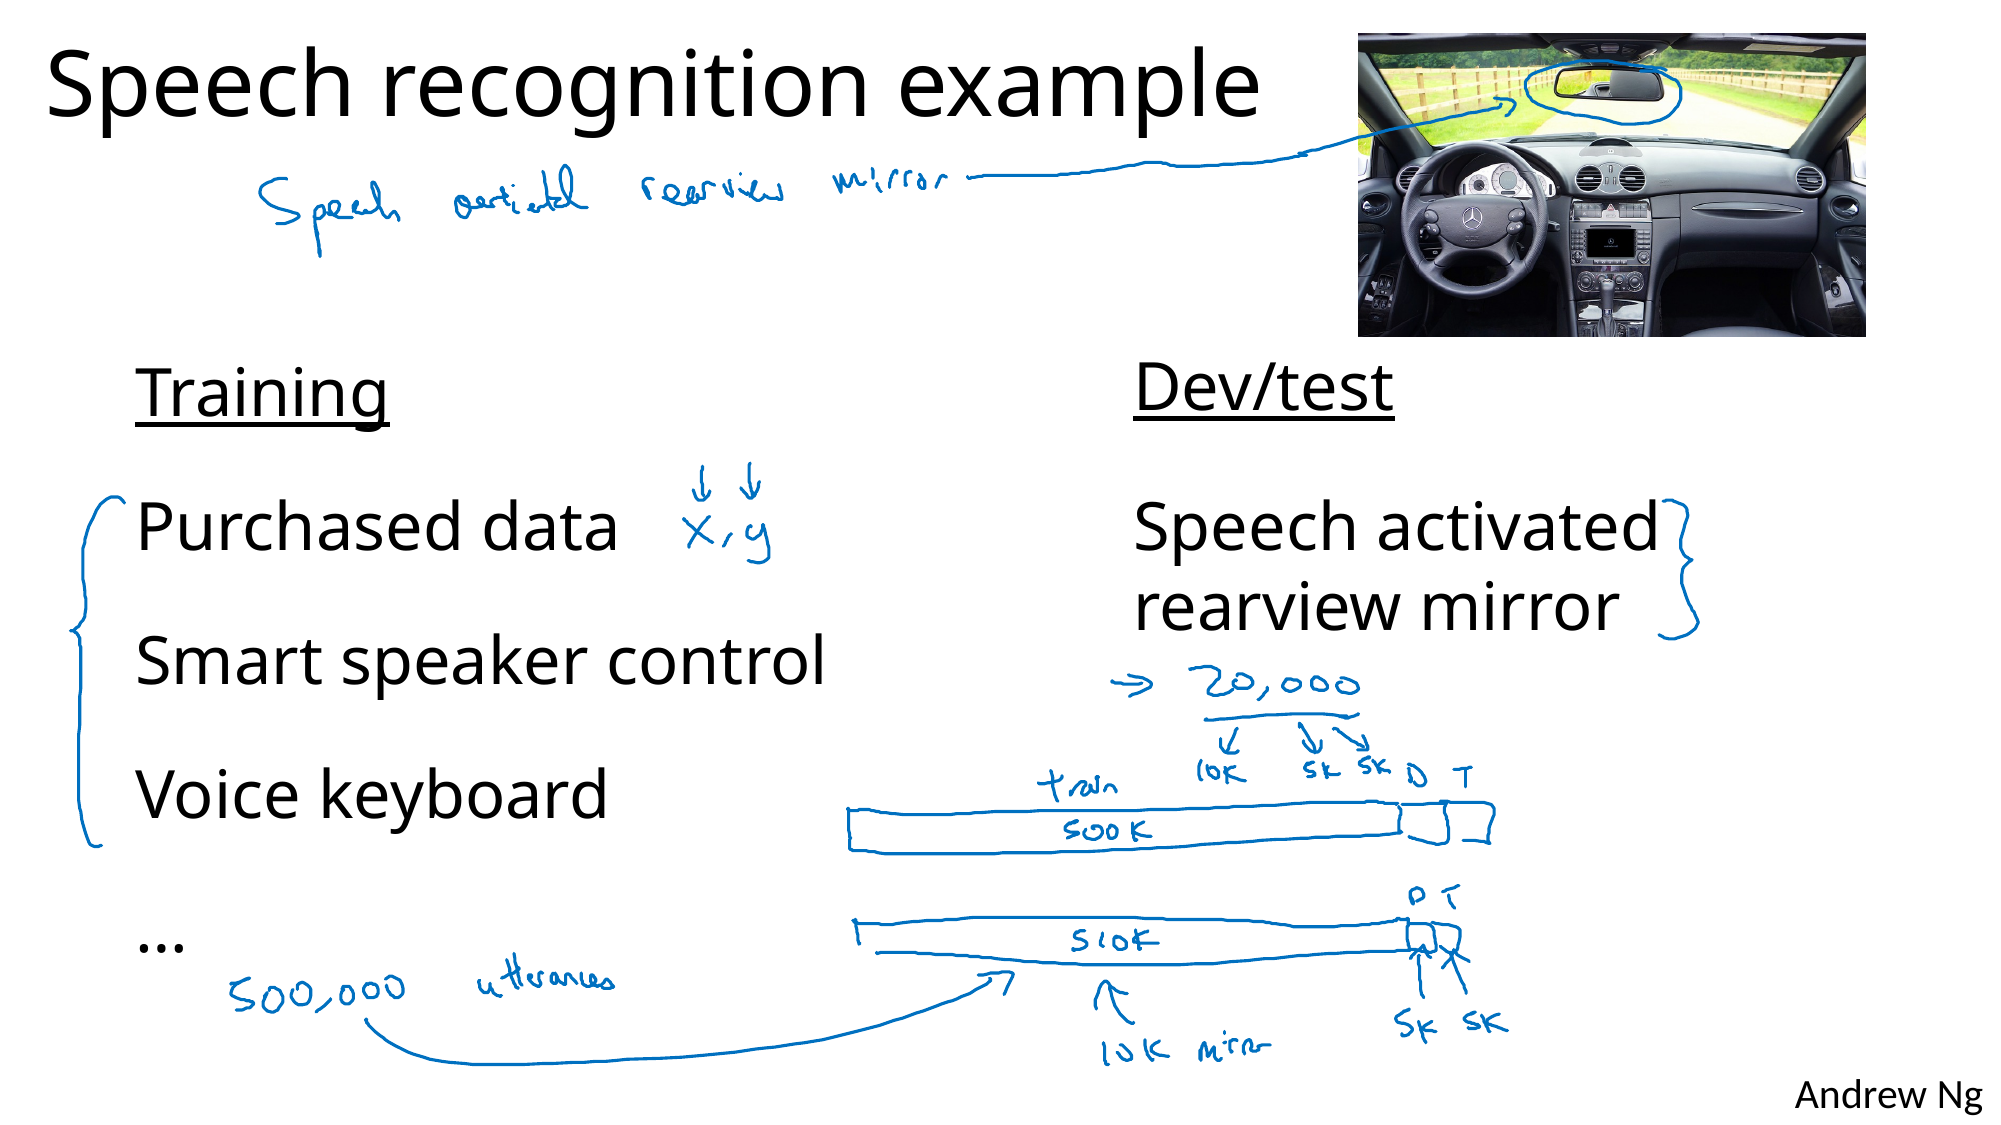

# Speech recognition example
Dev/test
Training
Purchased data
Speech activated rearview mirror
Smart speaker control
Voice keyboard
…